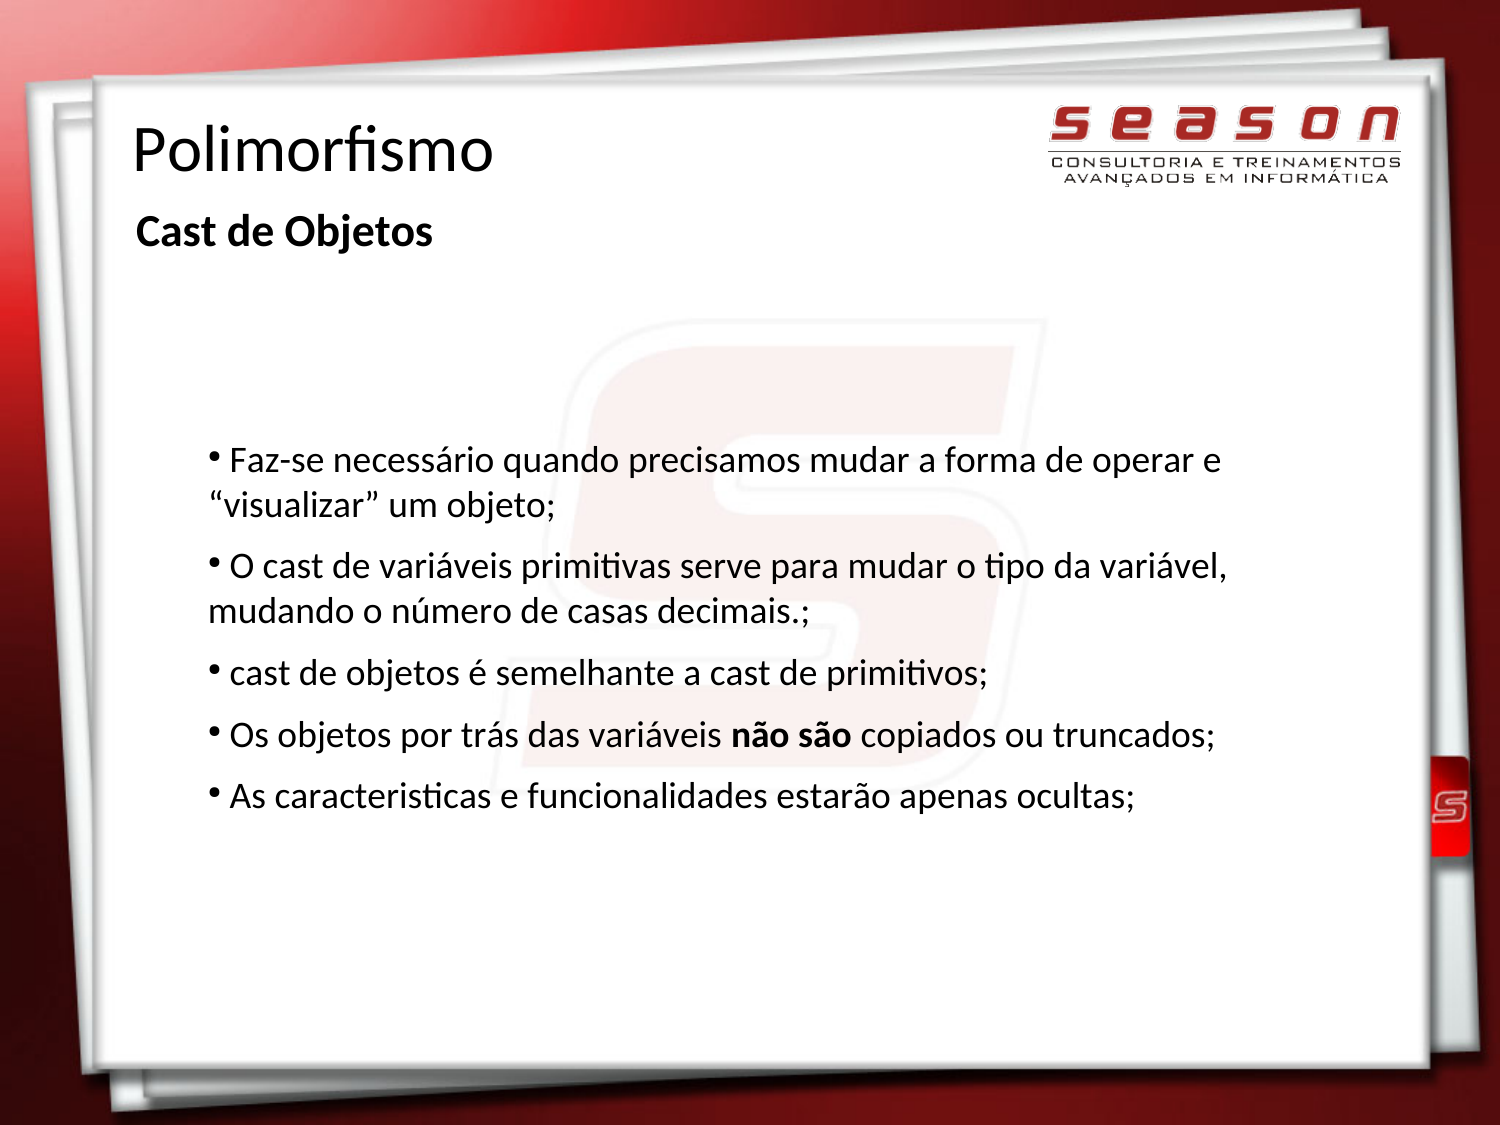

# Polimorfismo
Cast de Objetos
 Faz-se necessário quando precisamos mudar a forma de operar e “visualizar” um objeto;
 O cast de variáveis primitivas serve para mudar o tipo da variável, mudando o número de casas decimais.;
 cast de objetos é semelhante a cast de primitivos;
 Os objetos por trás das variáveis não são copiados ou truncados;
 As caracteristicas e funcionalidades estarão apenas ocultas;